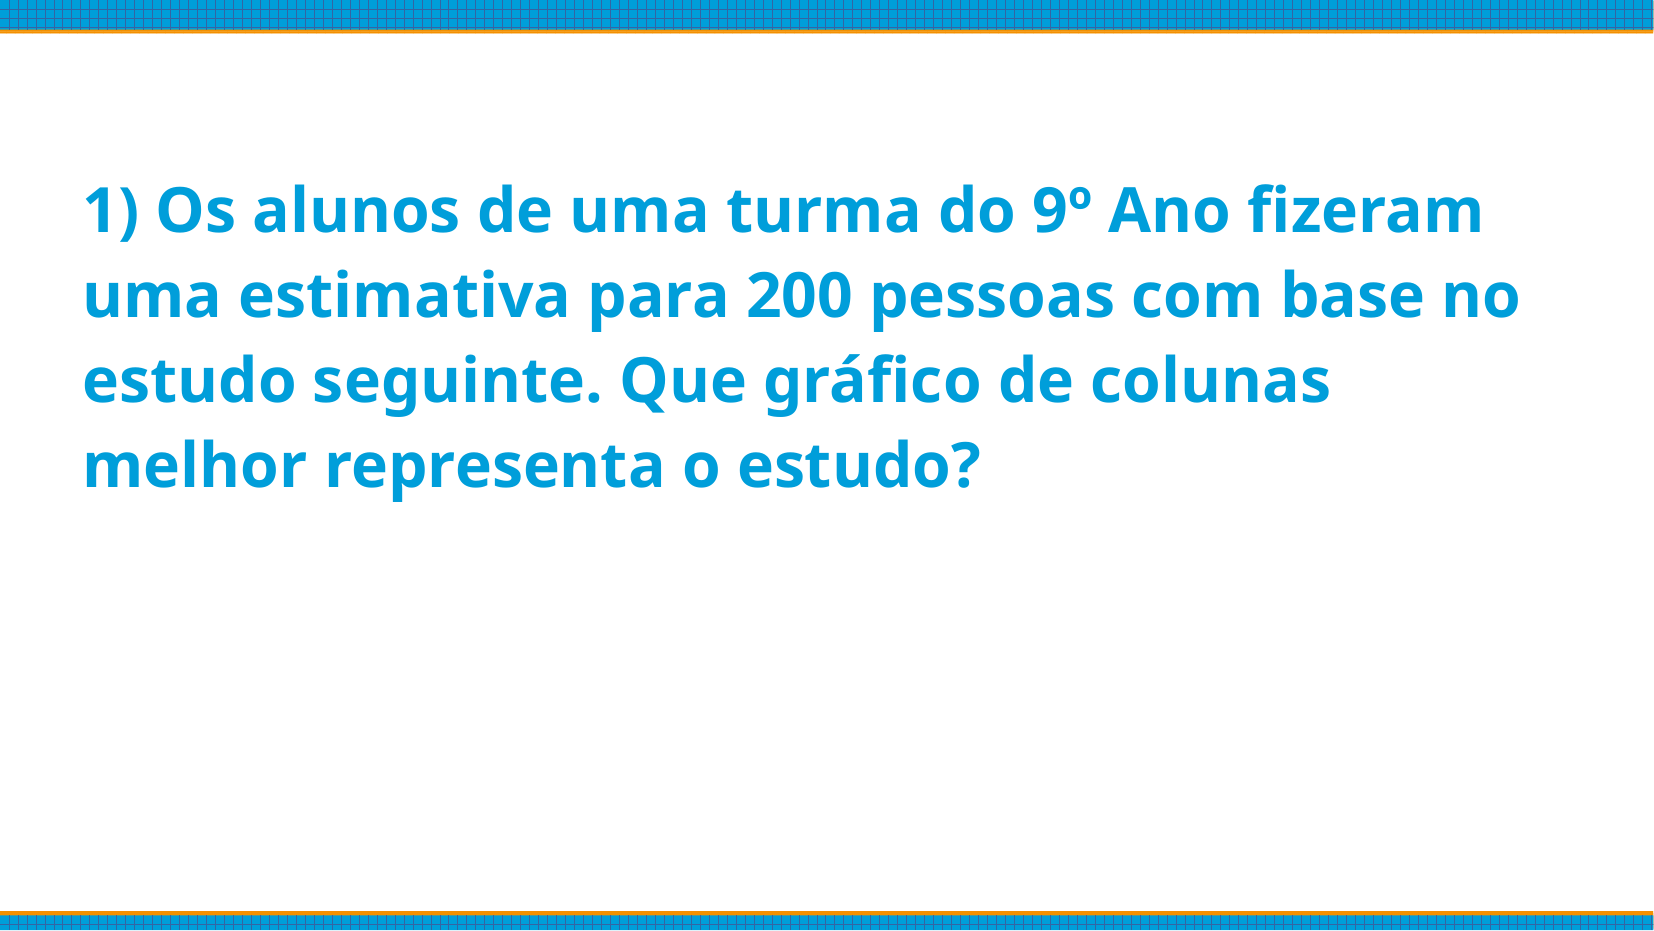

# 1) Os alunos de uma turma do 9º Ano fizeram uma estimativa para 200 pessoas com base no estudo seguinte. Que gráfico de colunas melhor representa o estudo?